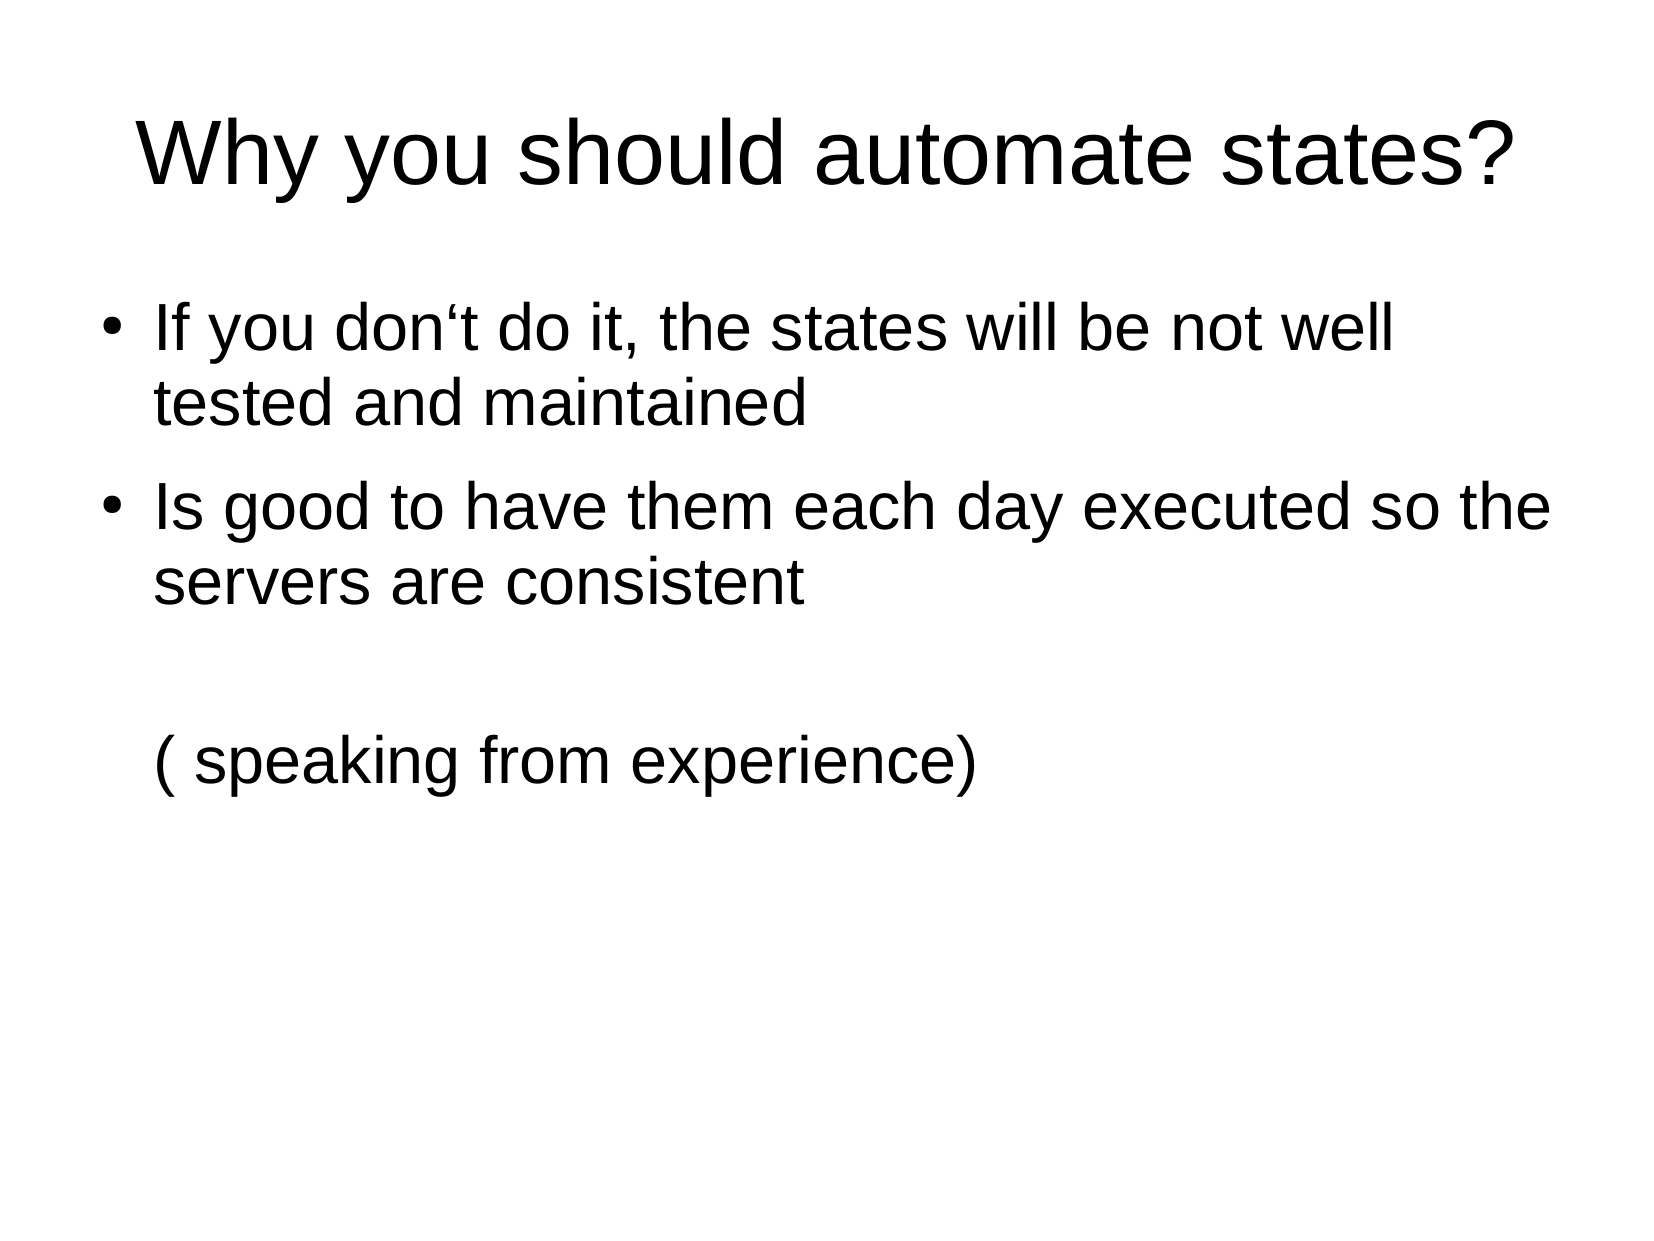

# Why you should automate states?
If you don‘t do it, the states will be not well tested and maintained
Is good to have them each day executed so the servers are consistent
( speaking from experience)